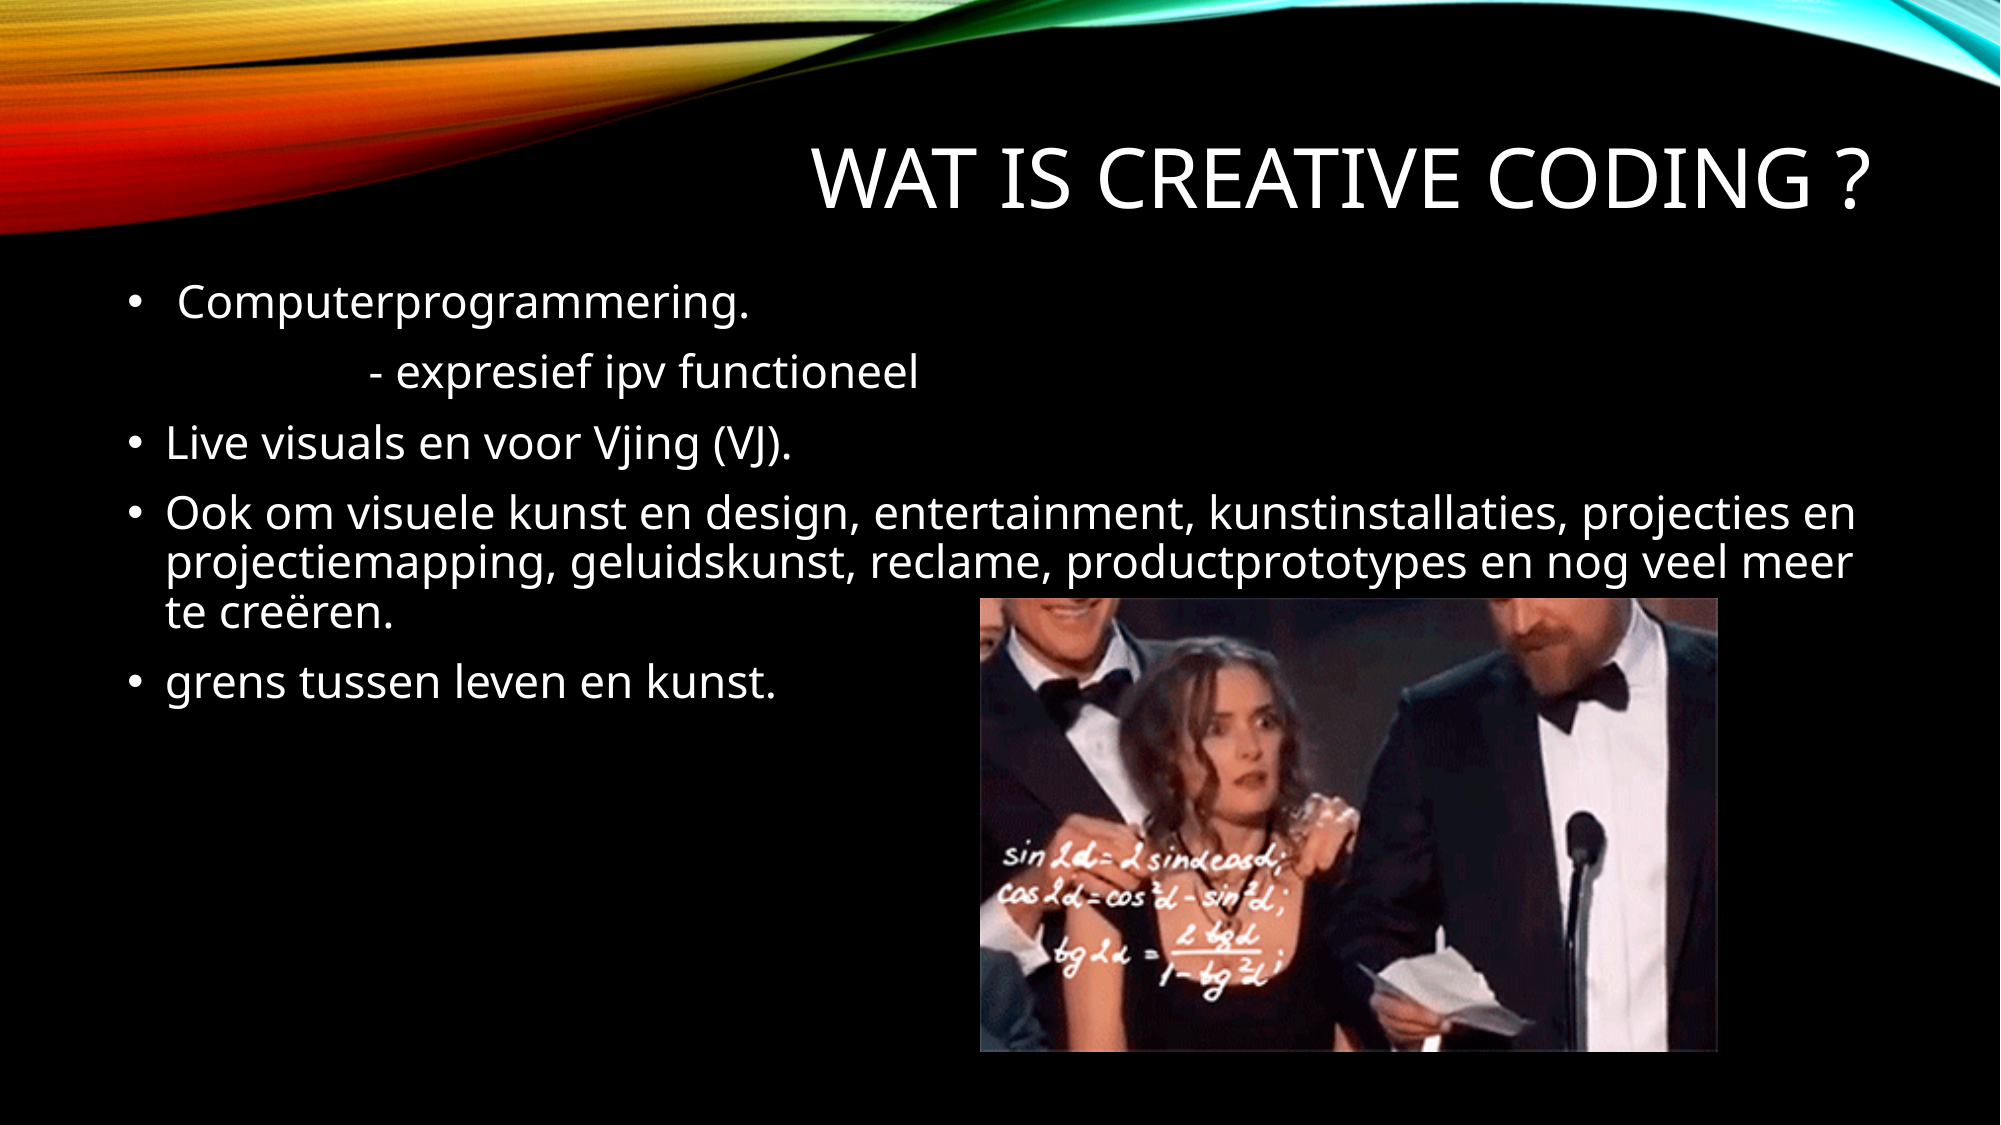

Wat is creative coding ?
 Computerprogrammering.
 - expresief ipv functioneel
Live visuals en voor Vjing (VJ).
Ook om visuele kunst en design, entertainment, kunstinstallaties, projecties en projectiemapping, geluidskunst, reclame, productprototypes en nog veel meer te creëren.
grens tussen leven en kunst.